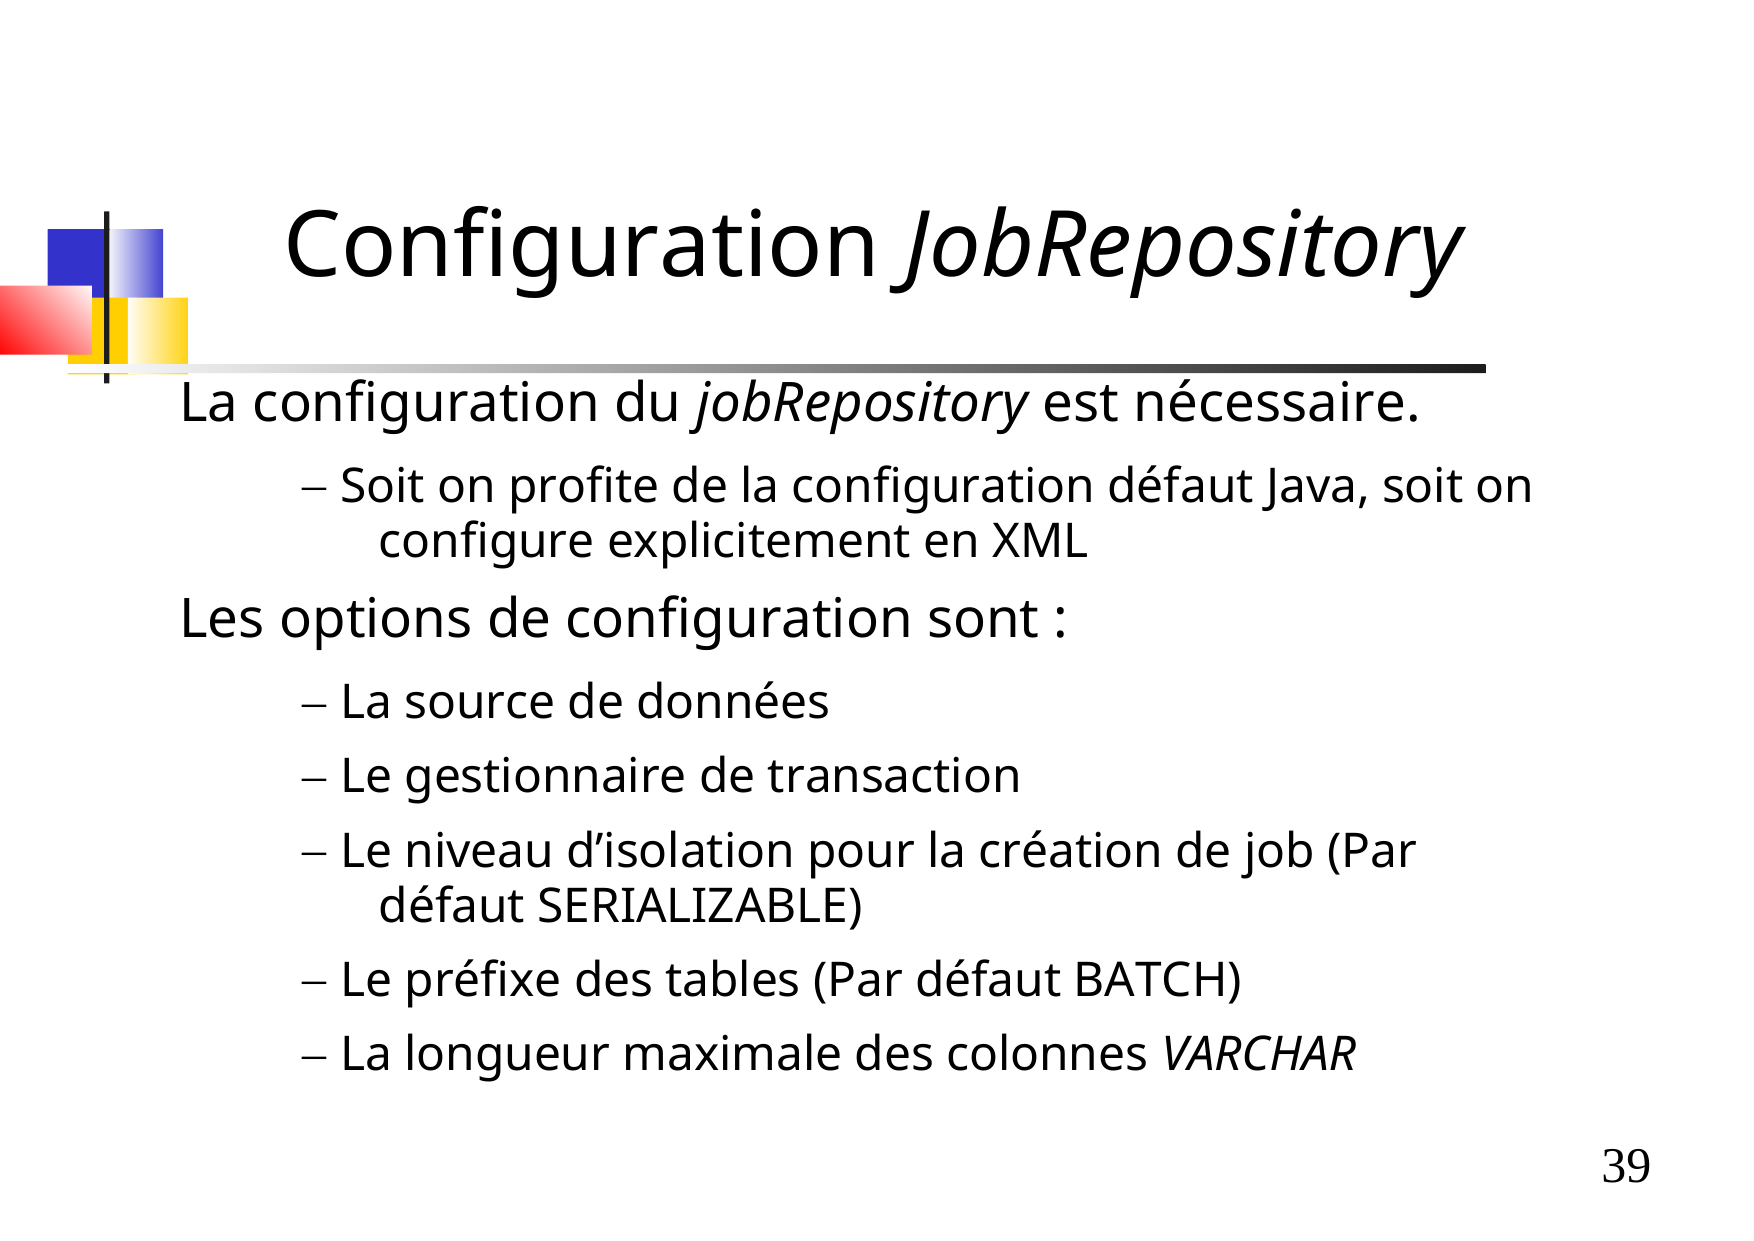

# Configuration JobRepository
La configuration du jobRepository est nécessaire.
Soit on profite de la configuration défaut Java, soit on configure explicitement en XML
Les options de configuration sont :
La source de données
Le gestionnaire de transaction
Le niveau d’isolation pour la création de job (Par défaut SERIALIZABLE)
Le préfixe des tables (Par défaut BATCH)
La longueur maximale des colonnes VARCHAR